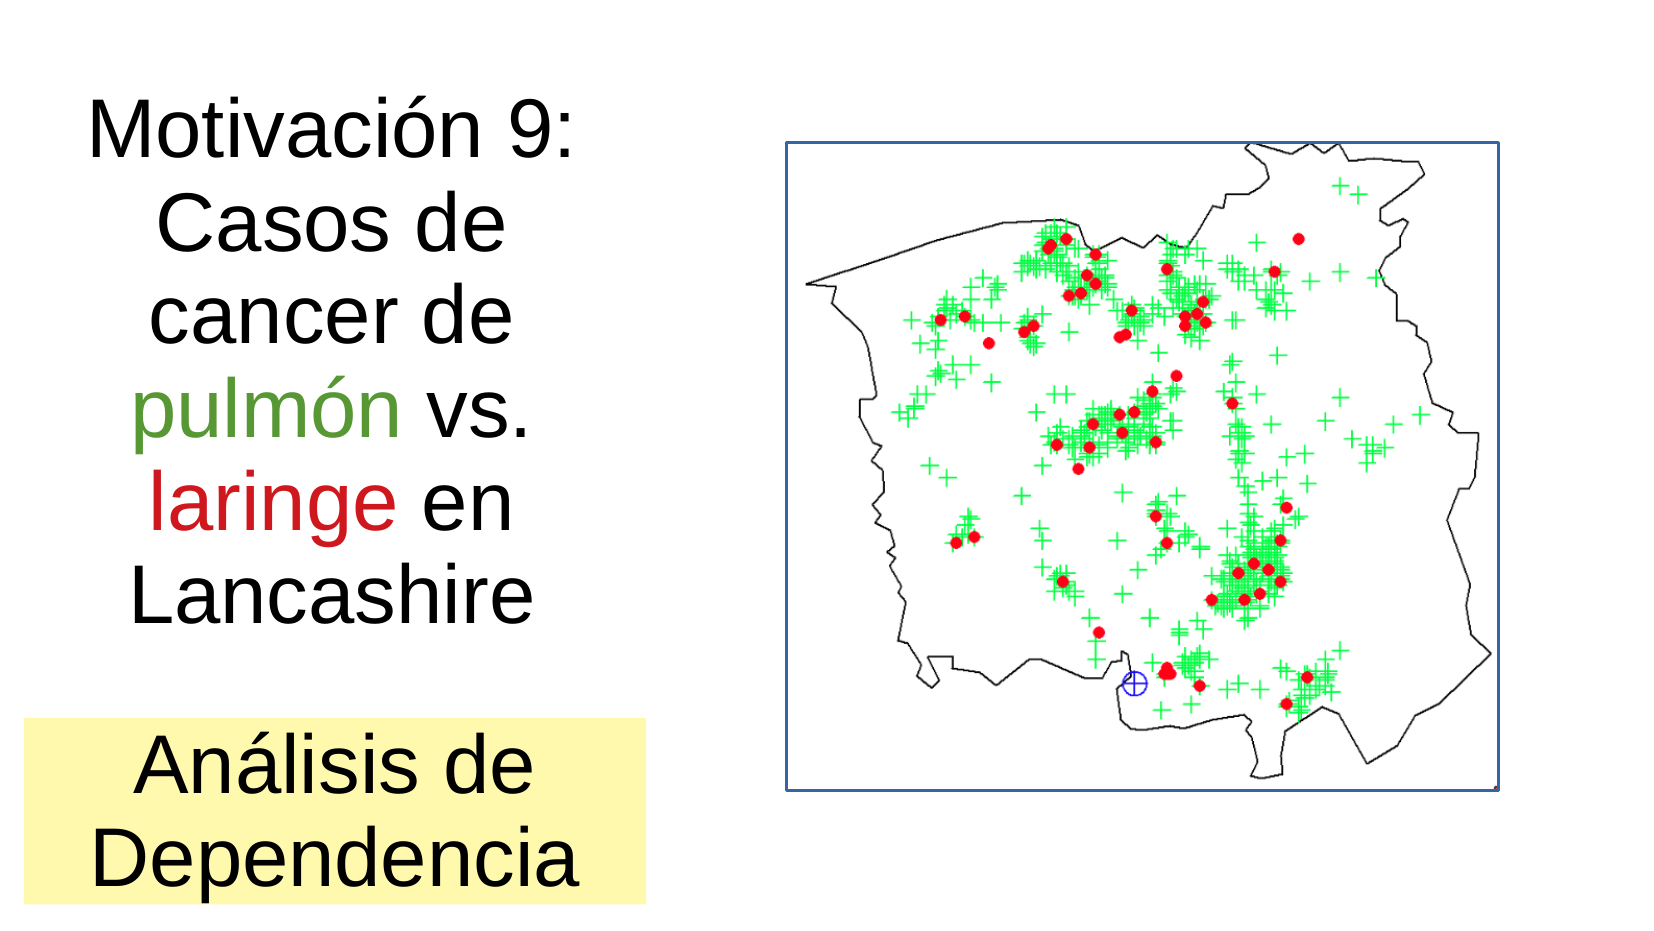

# Motivación 9: Casos de cancer de pulmón vs. laringe en Lancashire
Análisis de Dependencia